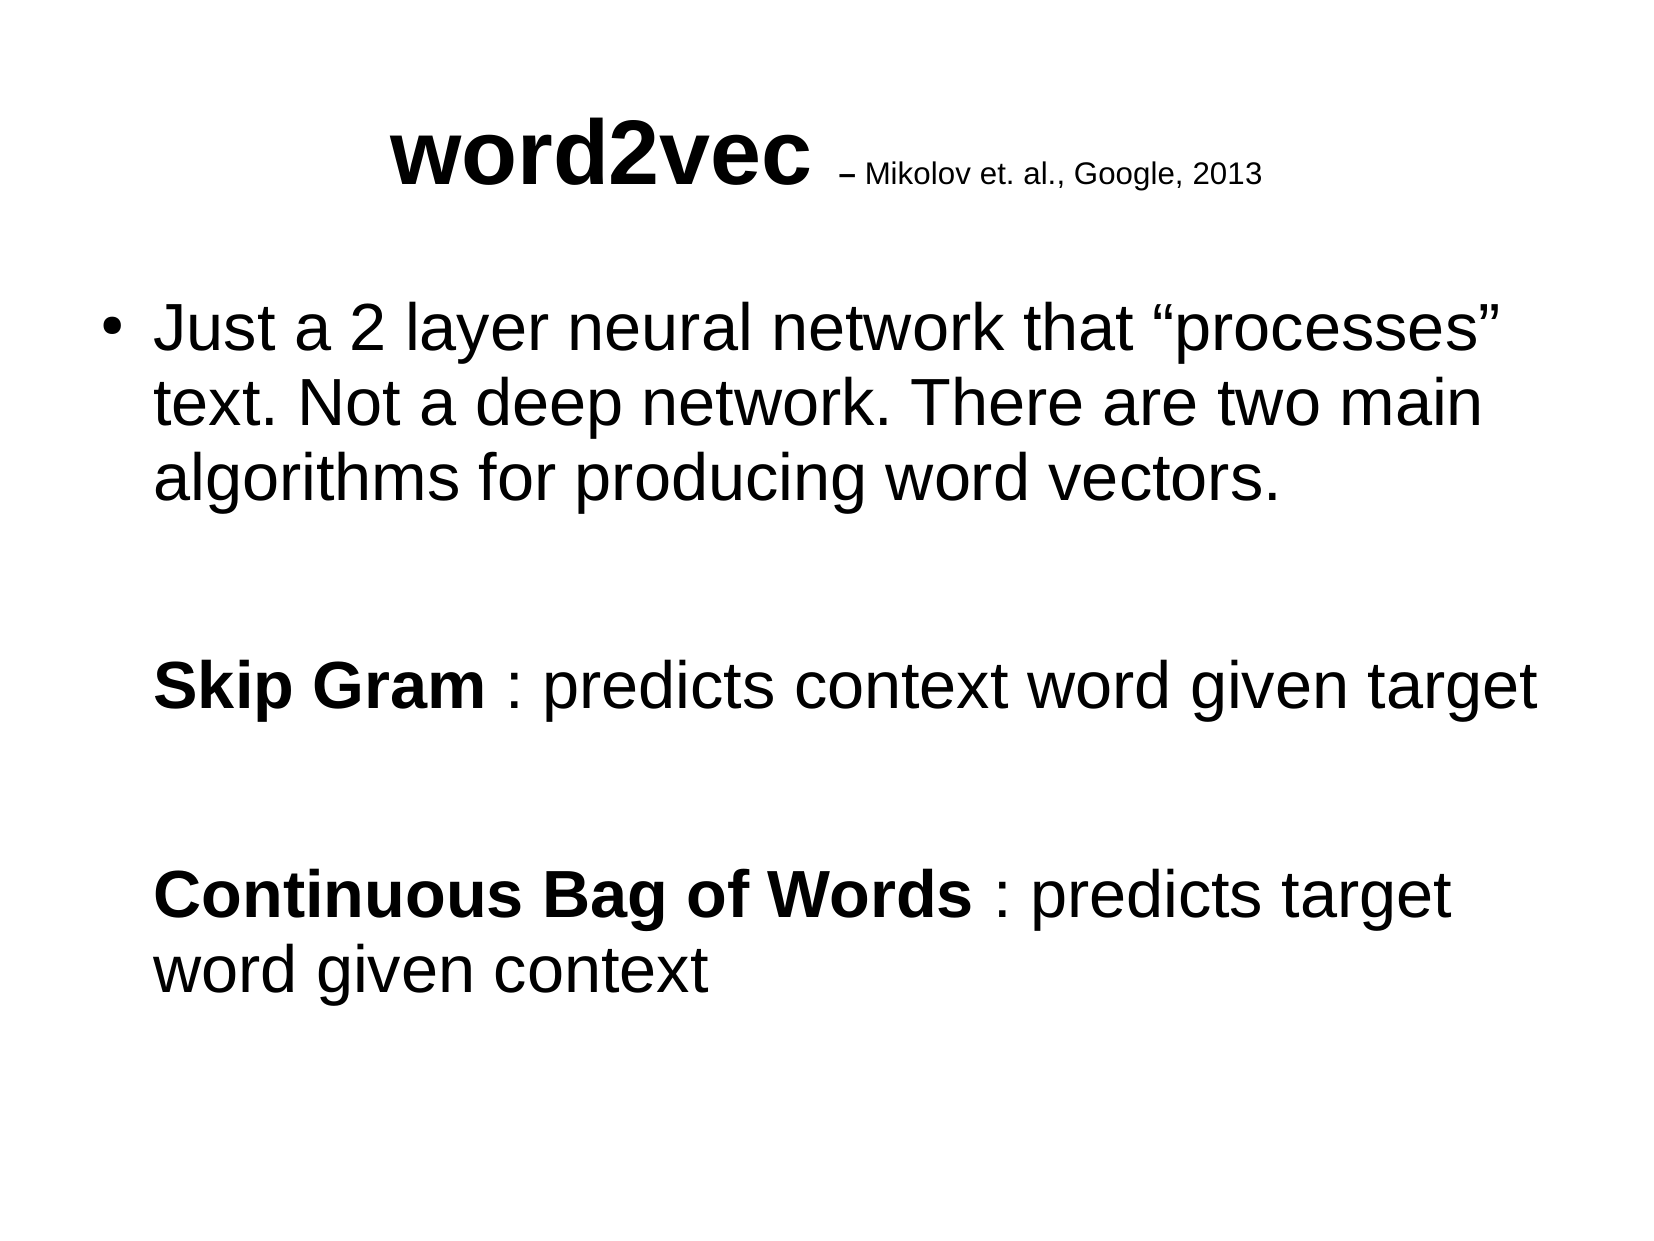

# word2vec – Mikolov et. al., Google, 2013
Just a 2 layer neural network that “processes” text. Not a deep network. There are two main algorithms for producing word vectors.
Skip Gram : predicts context word given target
Continuous Bag of Words : predicts target word given context